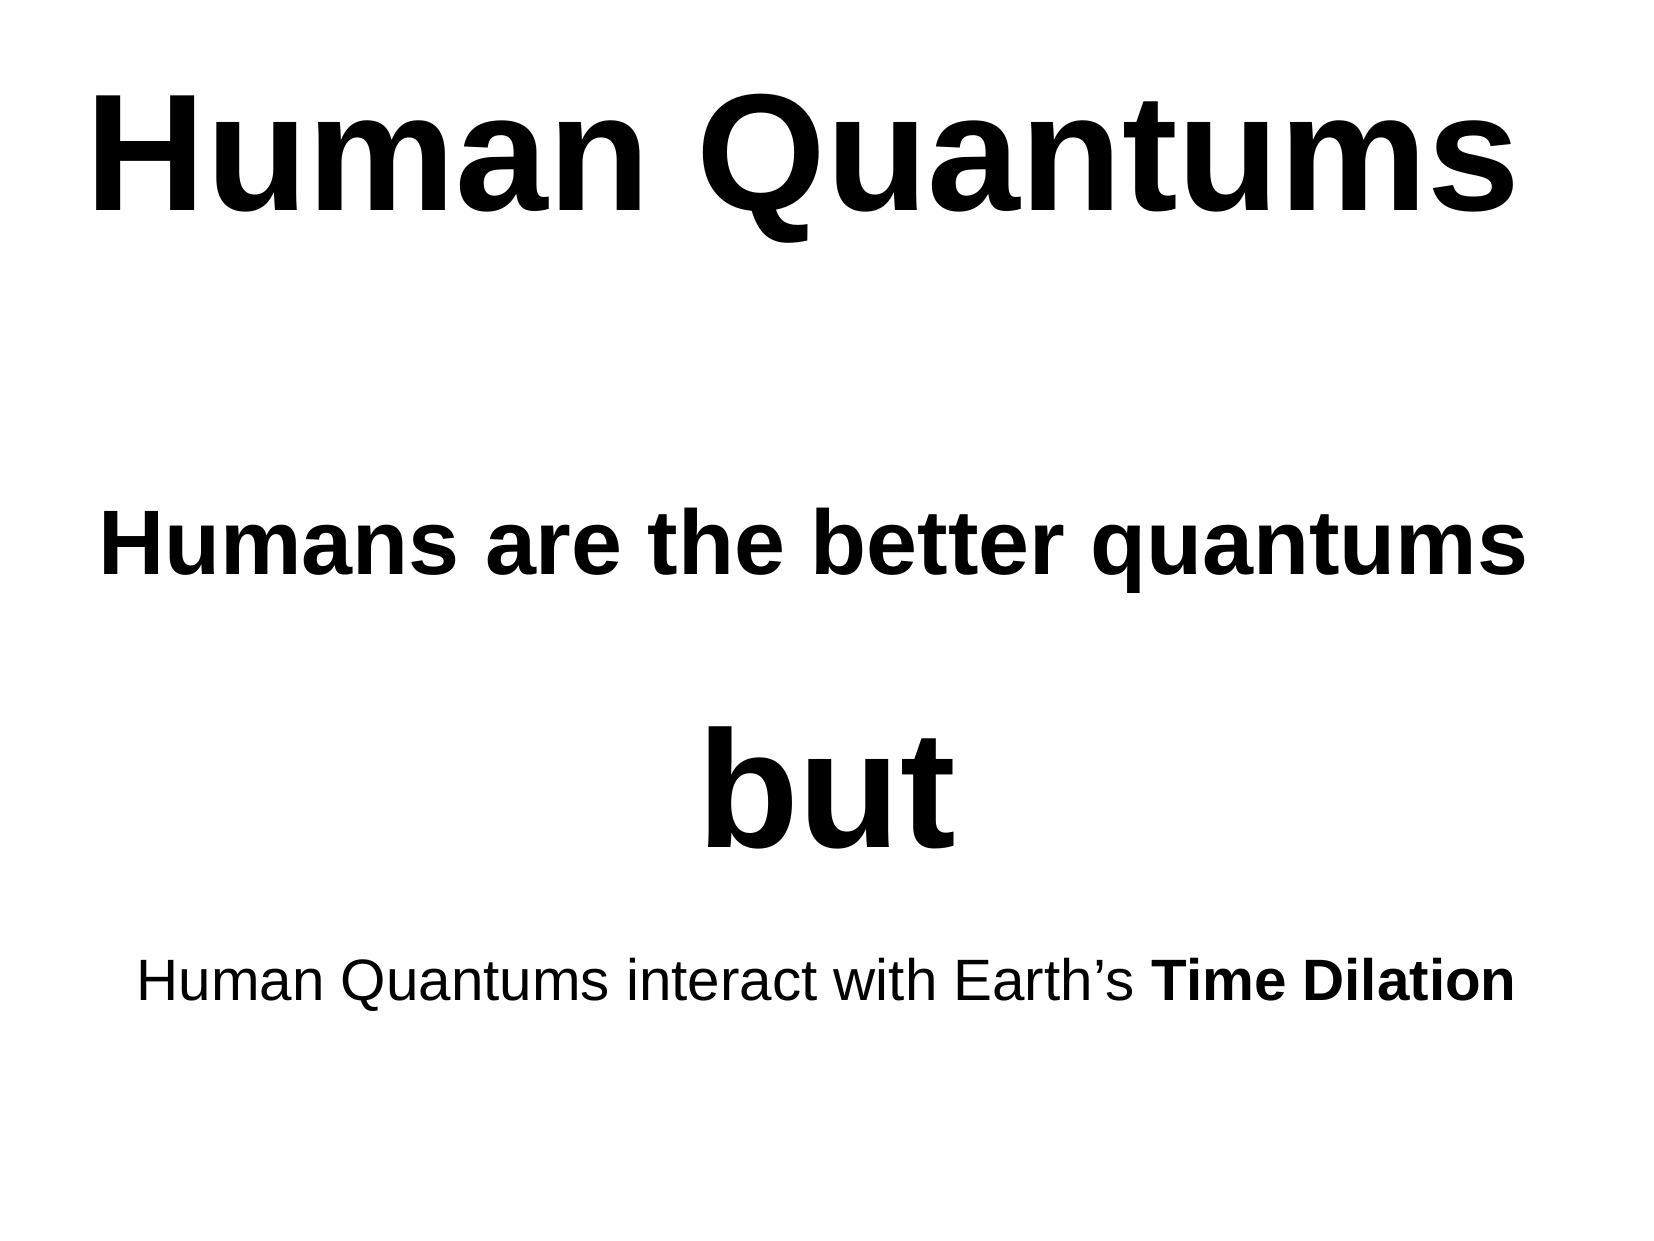

# Human Quantums
Humans are the better quantums
but
Human Quantums interact with Earth’s Time Dilation